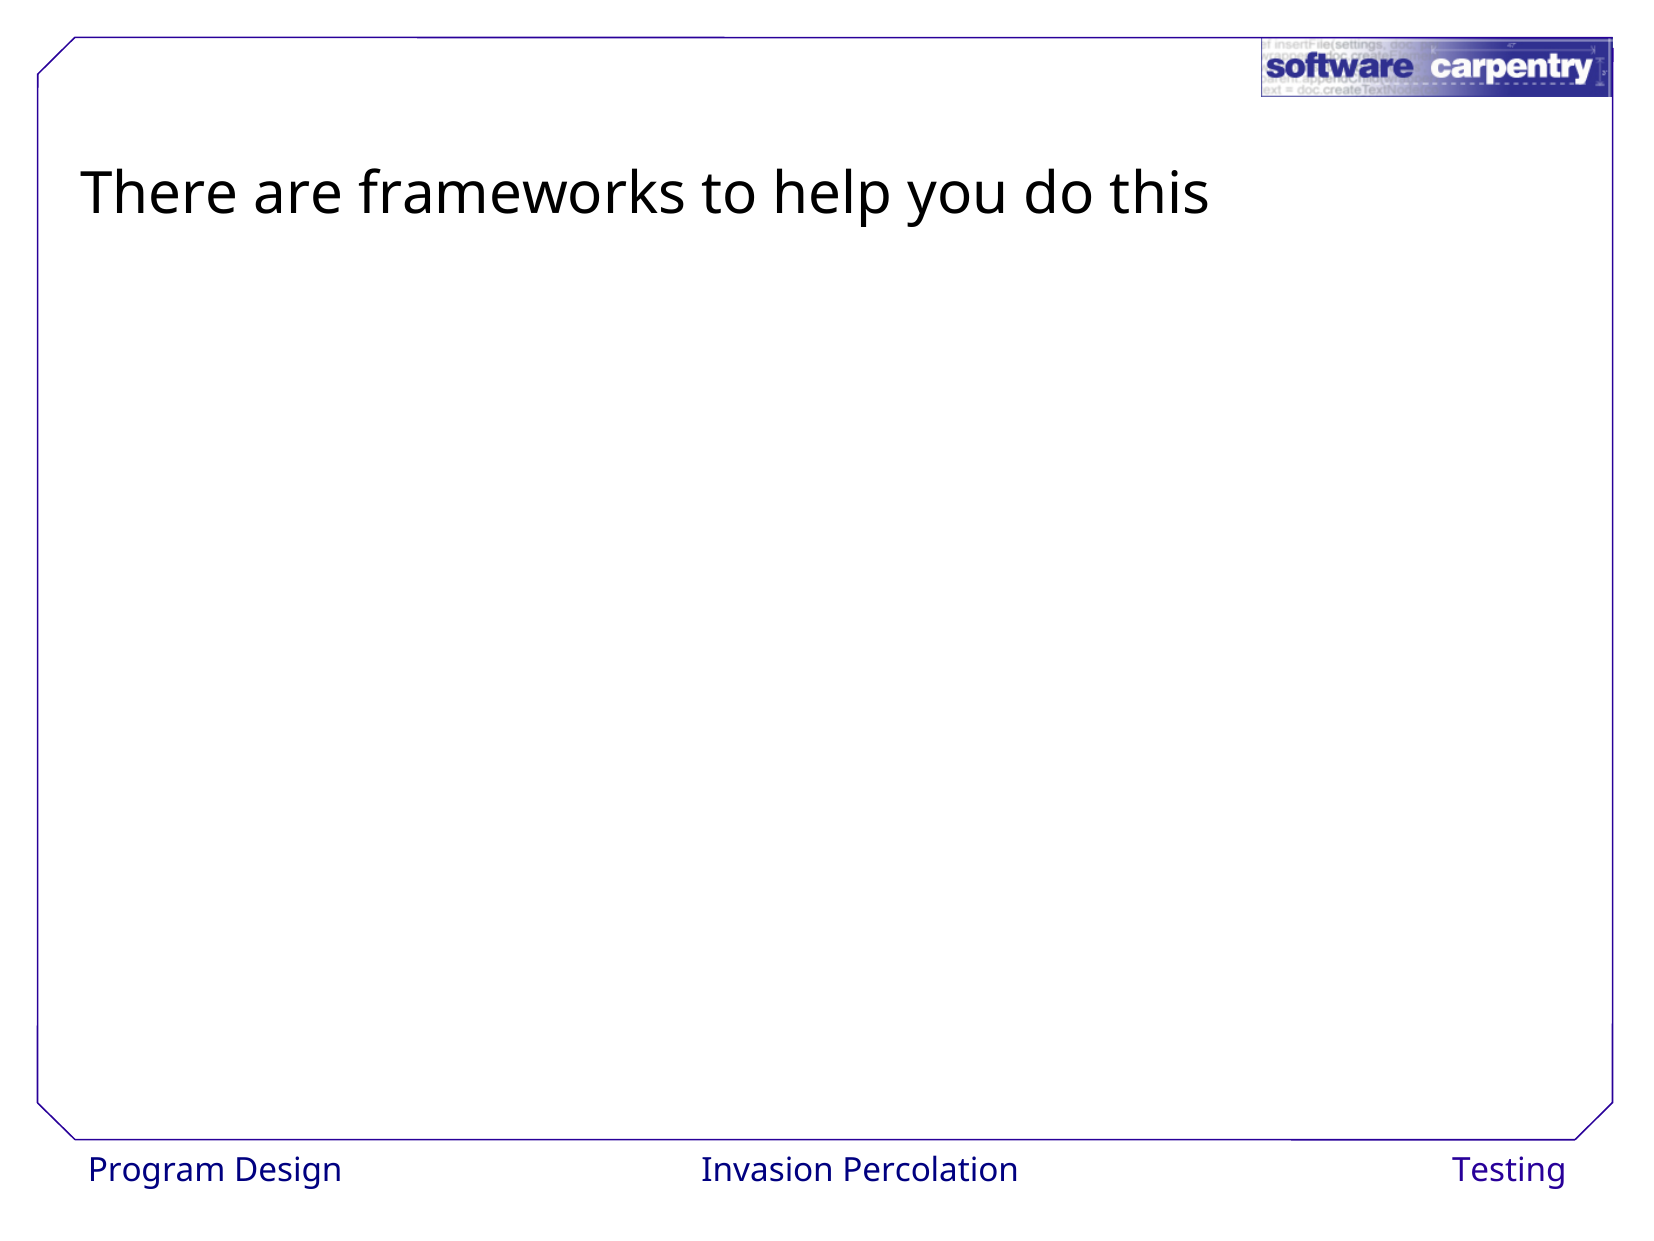

There are frameworks to help you do this